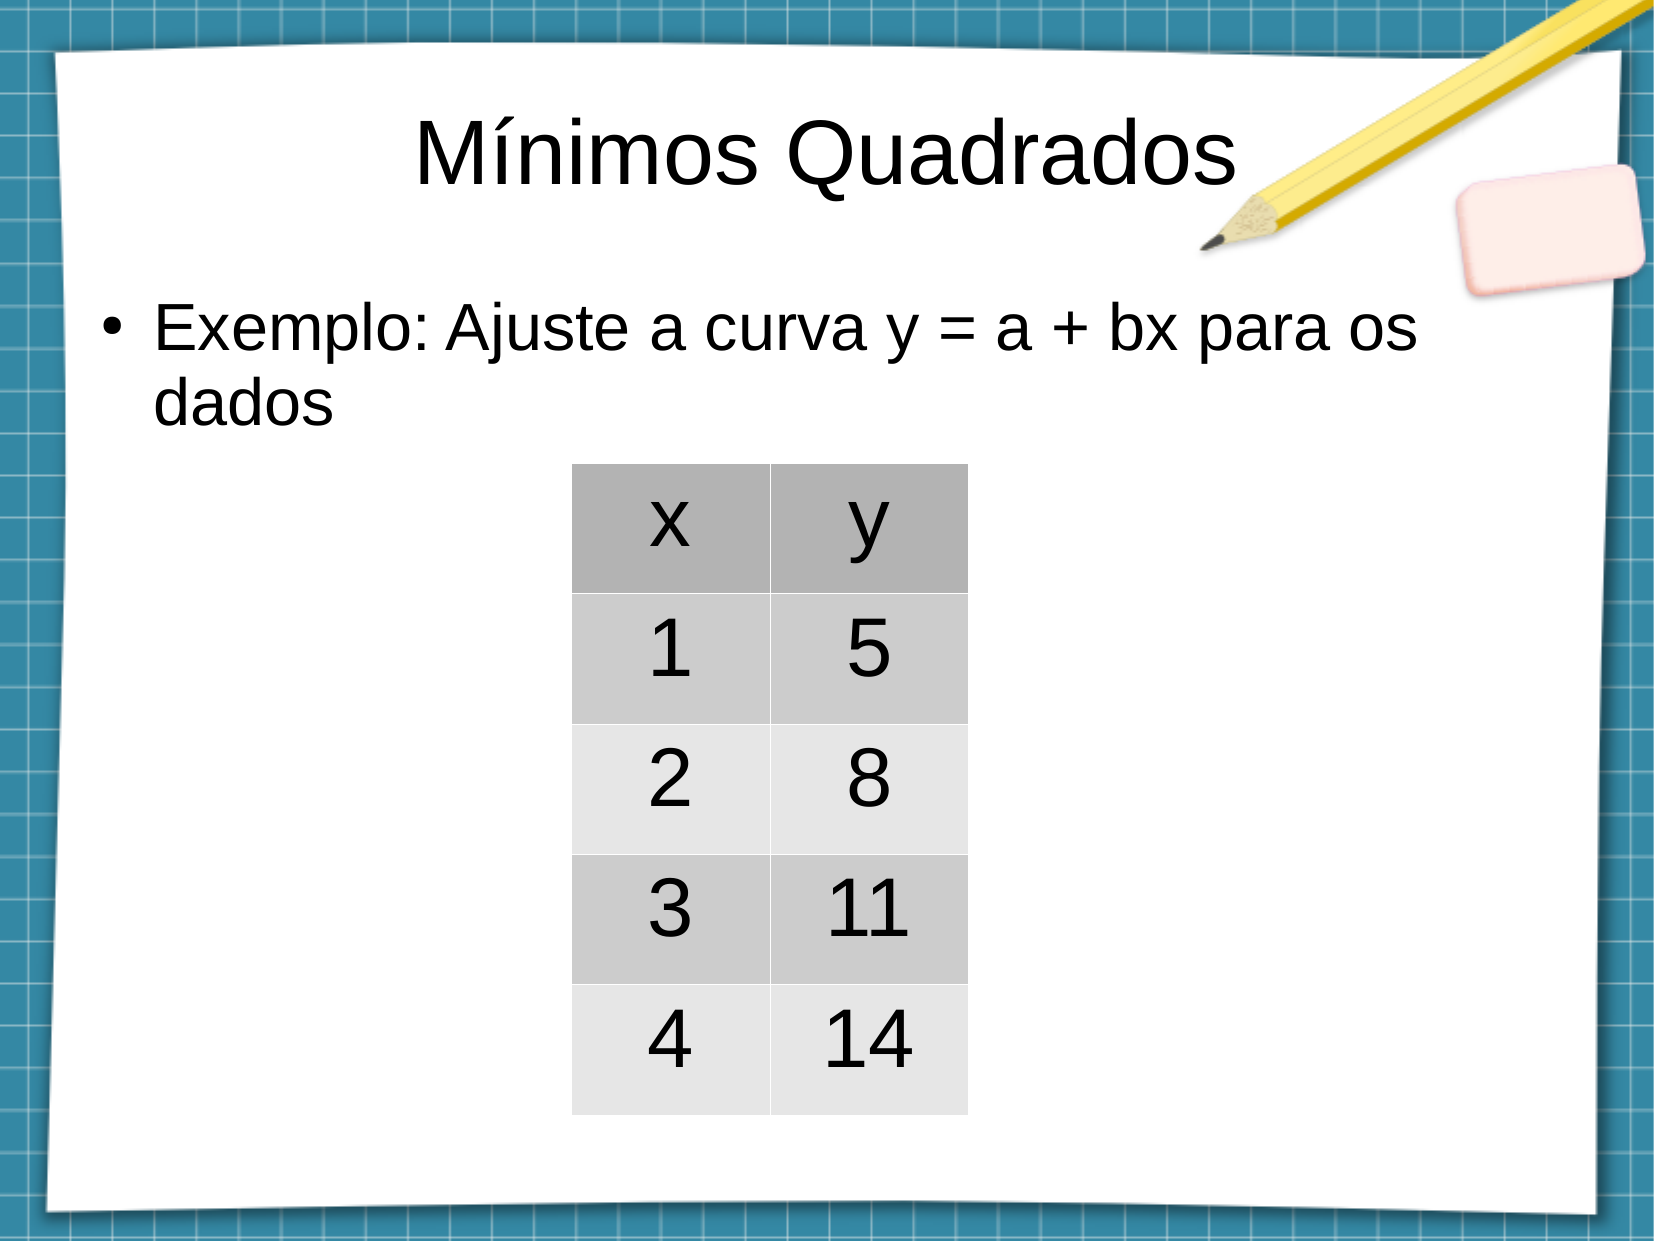

# Mínimos Quadrados
Exemplo: Ajuste a curva y = a + bx para os dados
| x | y |
| --- | --- |
| 1 | 5 |
| 2 | 8 |
| 3 | 11 |
| 4 | 14 |